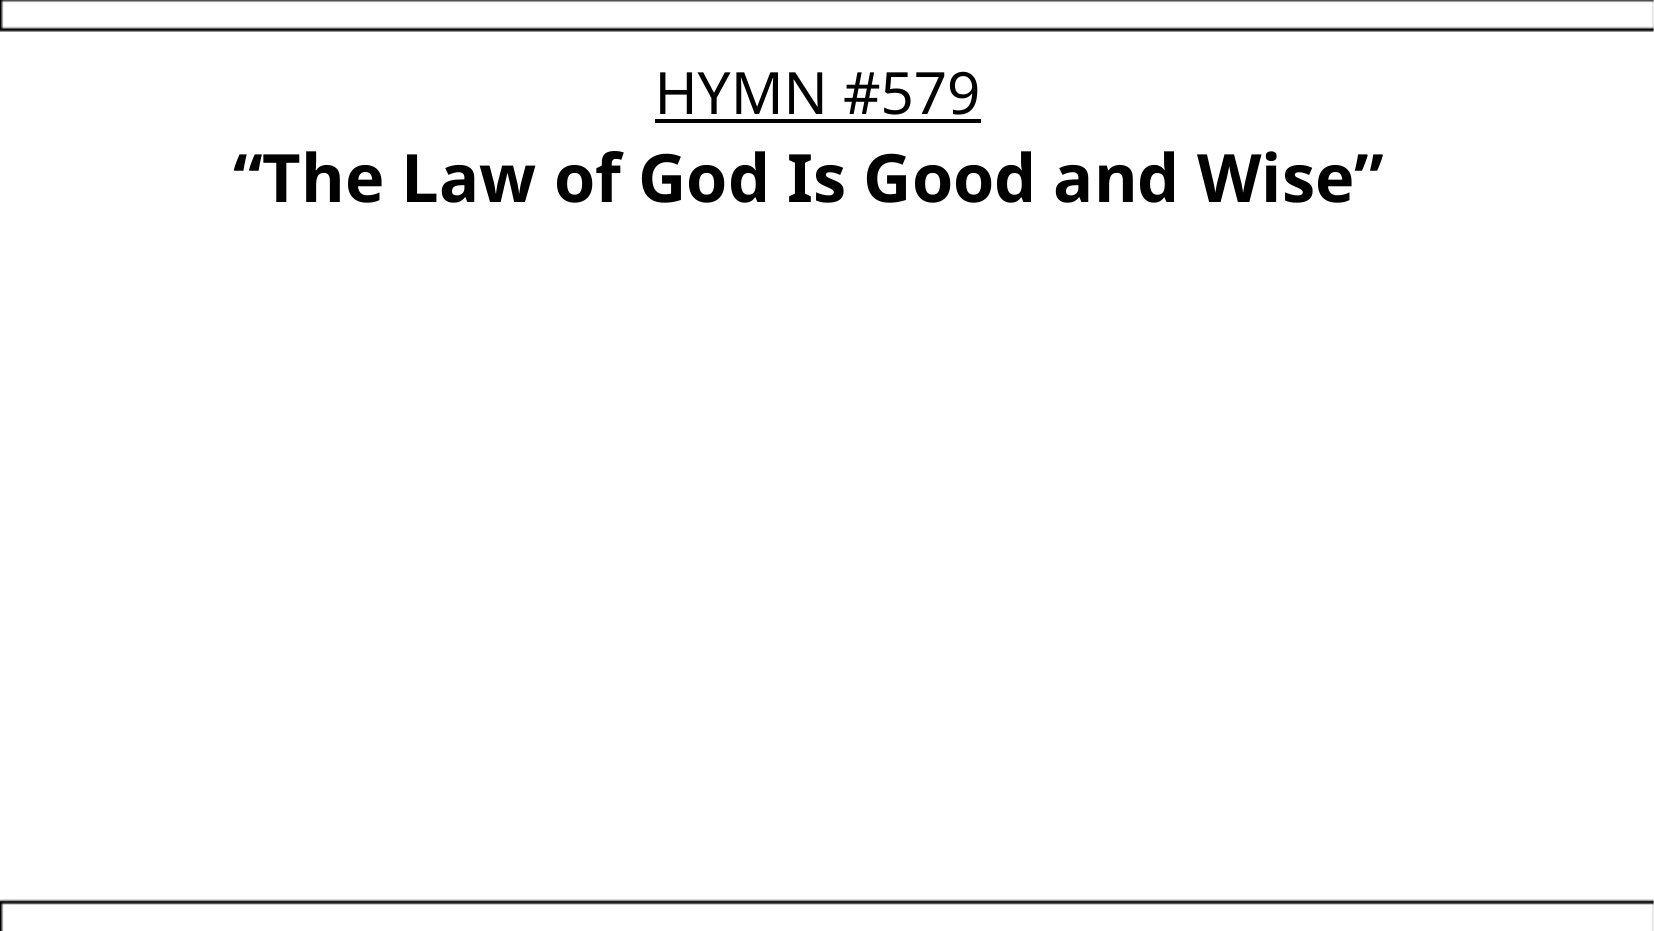

HYMN #579
“The Law of God Is Good and Wise”